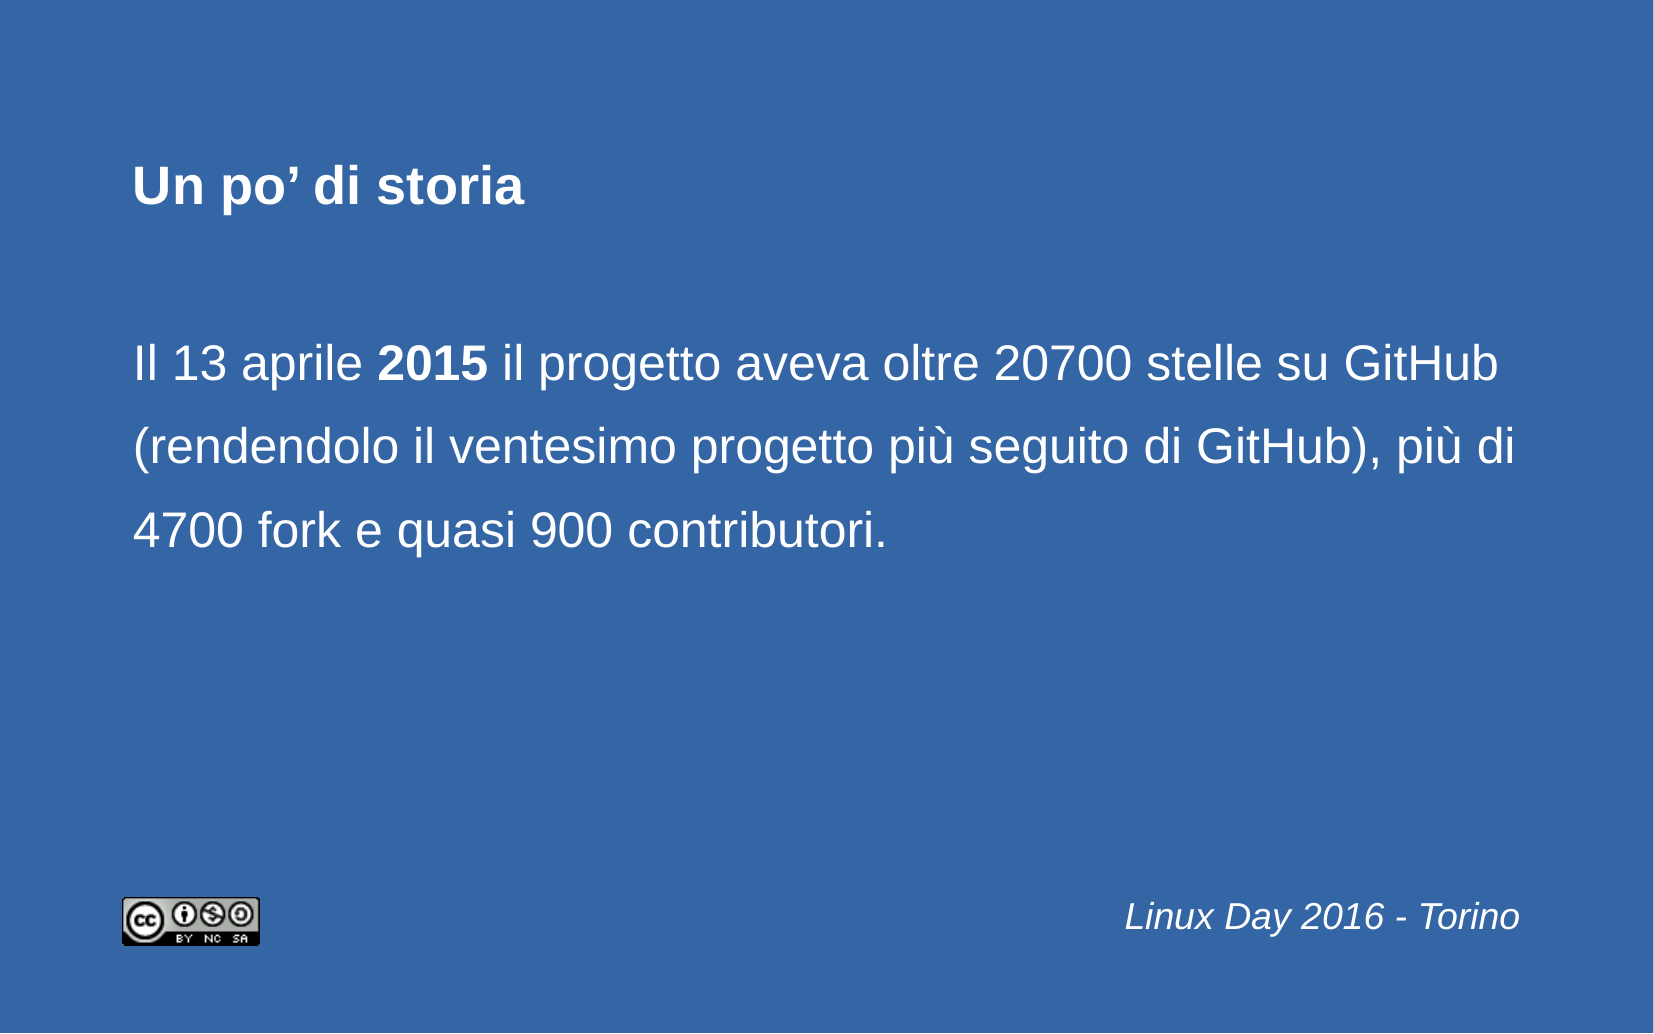

Un po’ di storia
Il 13 aprile 2015 il progetto aveva oltre 20700 stelle su GitHub (rendendolo il ventesimo progetto più seguito di GitHub), più di 4700 fork e quasi 900 contributori.
Linux Day 2016 - Torino